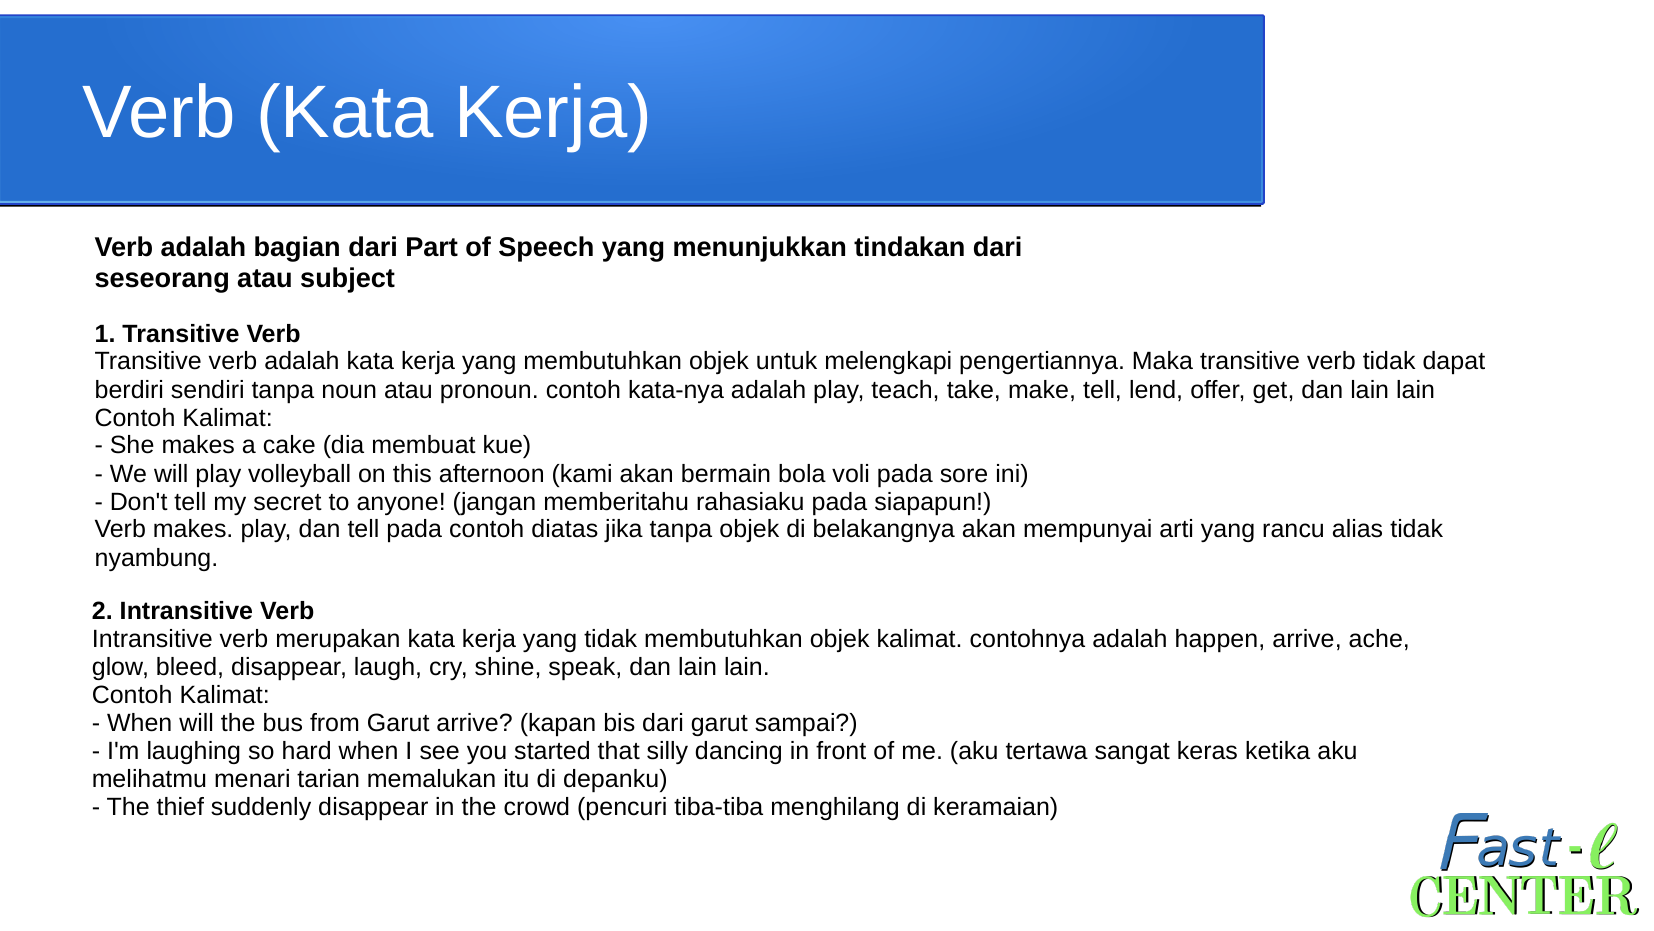

# Verb (Kata Kerja)
Verb adalah bagian dari Part of Speech yang menunjukkan tindakan dari seseorang atau subject
1. Transitive Verb
Transitive verb adalah kata kerja yang membutuhkan objek untuk melengkapi pengertiannya. Maka transitive verb tidak dapat berdiri sendiri tanpa noun atau pronoun. contoh kata-nya adalah play, teach, take, make, tell, lend, offer, get, dan lain lain
Contoh Kalimat:
- She makes a cake (dia membuat kue)
- We will play volleyball on this afternoon (kami akan bermain bola voli pada sore ini)
- Don't tell my secret to anyone! (jangan memberitahu rahasiaku pada siapapun!)
Verb makes. play, dan tell pada contoh diatas jika tanpa objek di belakangnya akan mempunyai arti yang rancu alias tidak nyambung.
2. Intransitive Verb
Intransitive verb merupakan kata kerja yang tidak membutuhkan objek kalimat. contohnya adalah happen, arrive, ache, glow, bleed, disappear, laugh, cry, shine, speak, dan lain lain.
Contoh Kalimat:
- When will the bus from Garut arrive? (kapan bis dari garut sampai?)
- I'm laughing so hard when I see you started that silly dancing in front of me. (aku tertawa sangat keras ketika aku melihatmu menari tarian memalukan itu di depanku)
- The thief suddenly disappear in the crowd (pencuri tiba-tiba menghilang di keramaian)